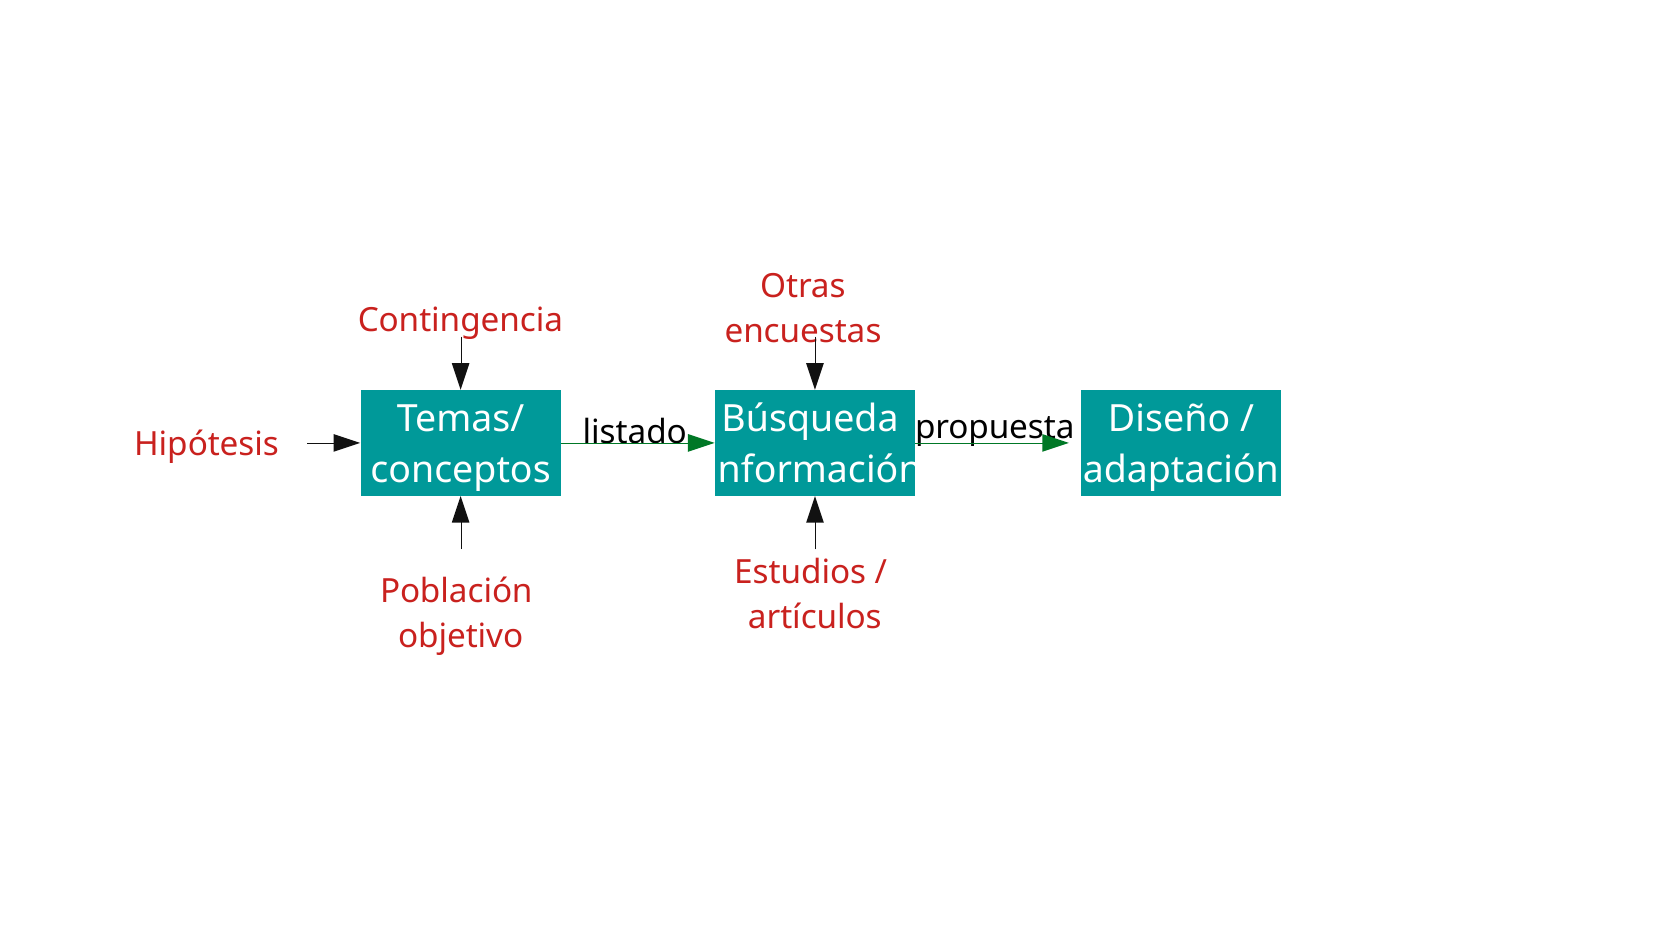

Otras
encuestas
Contingencia
Temas/
conceptos
Búsqueda
información
Diseño /
adaptación
propuesta
listado
Hipótesis
Población
objetivo
Estudios /
artículos